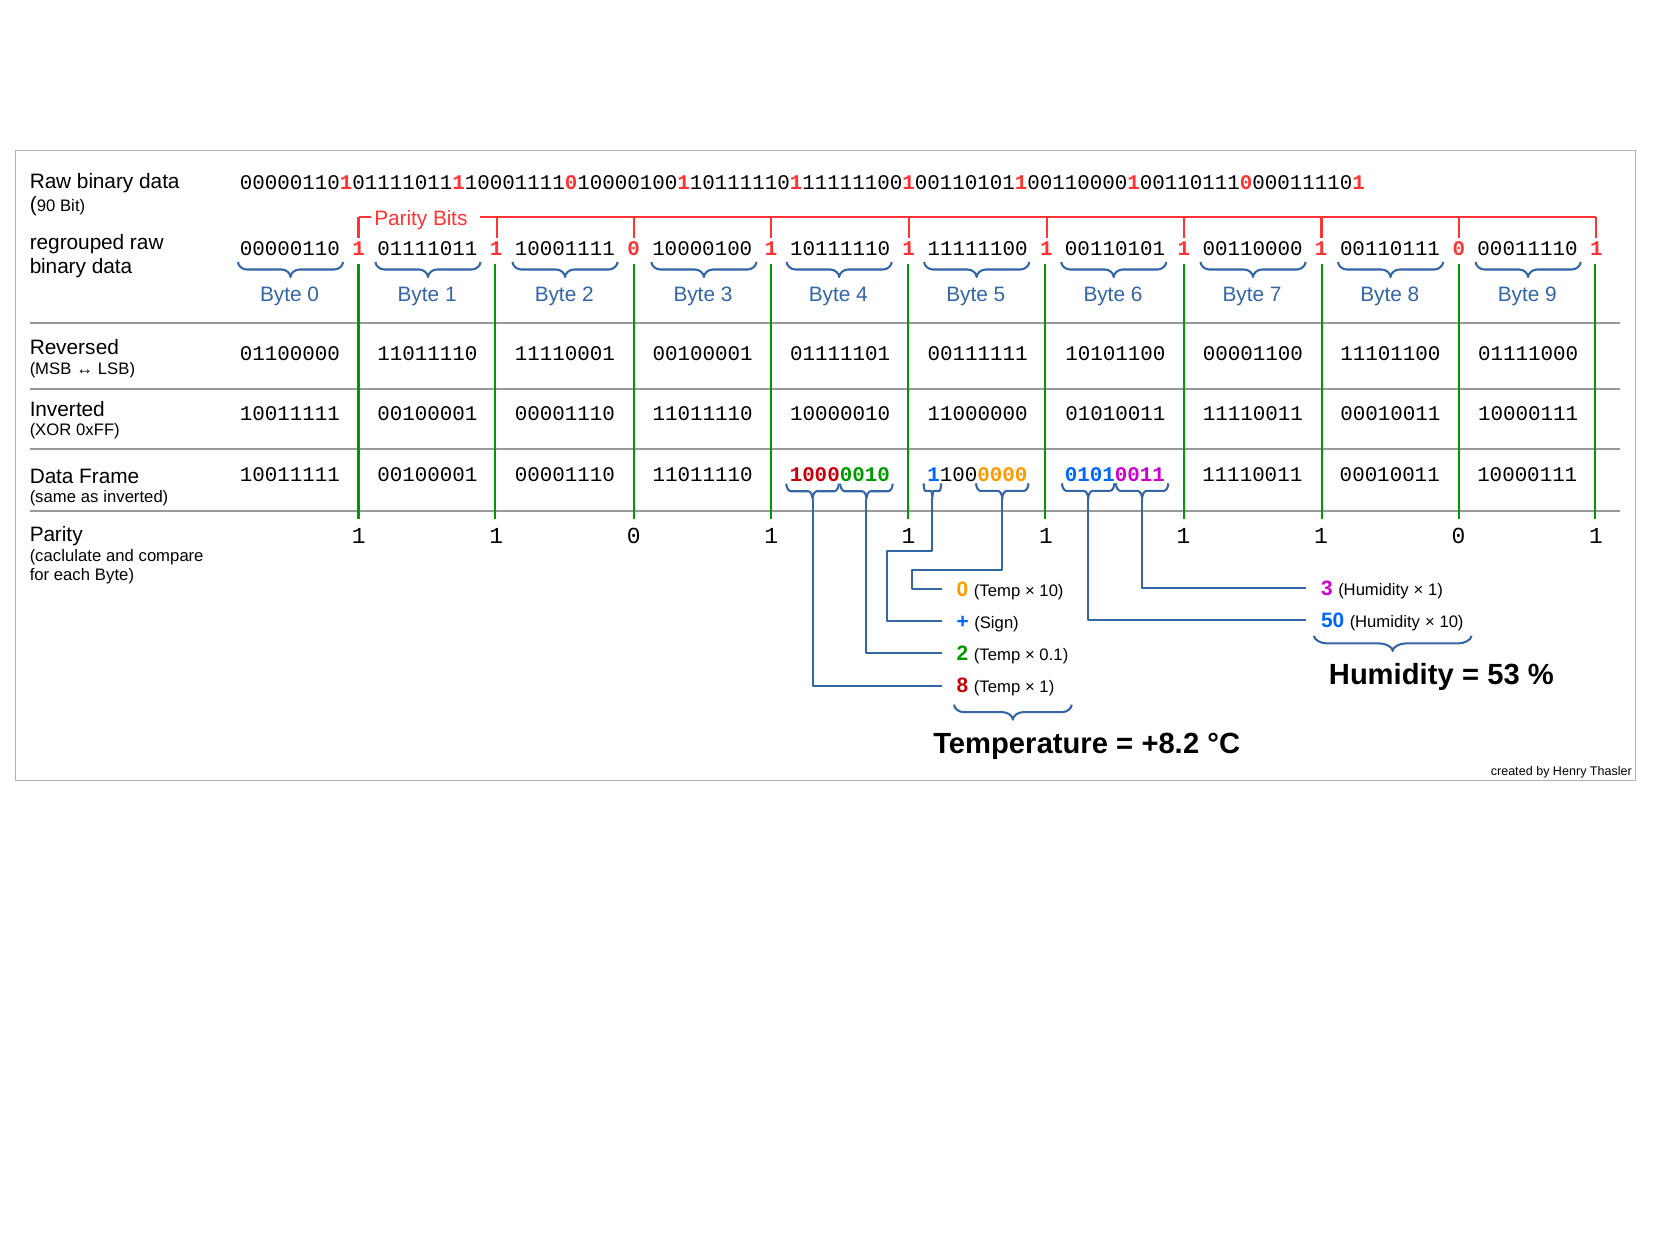

Raw binary data
(90 Bit)
000001101011110111100011110100001001101111101111111001001101011001100001001101110000111101
Parity Bits
regrouped raw binary data
00000110 1 01111011 1 10001111 0 10000100 1 10111110 1 11111100 1 00110101 1 00110000 1 00110111 0 00011110 1
Byte 0
Byte 1
Byte 2
Byte 3
Byte 4
Byte 5
Byte 6
Byte 7
Byte 8
Byte 9
Reversed
(MSB ↔ LSB)
01100000 11011110 11110001 00100001 01111101 00111111 10101100 00001100 11101100 01111000
Inverted
(XOR 0xFF)
10011111 00100001 00001110 11011110 10000010 11000000 01010011 11110011 00010011 10000111
Data Frame
(same as inverted)
10011111 00100001 00001110 11011110 10000010 11000000 01010011 11110011 00010011 10000111
Parity
(caclulate and compare for each Byte)
 1 1 0 1 1 1 1 1 0 1
3 (Humidity × 1)
0 (Temp × 10)
50 (Humidity × 10)
+ (Sign)
2 (Temp × 0.1)
Humidity = 53 %
8 (Temp × 1)
Temperature = +8.2 °C
created by Henry Thasler